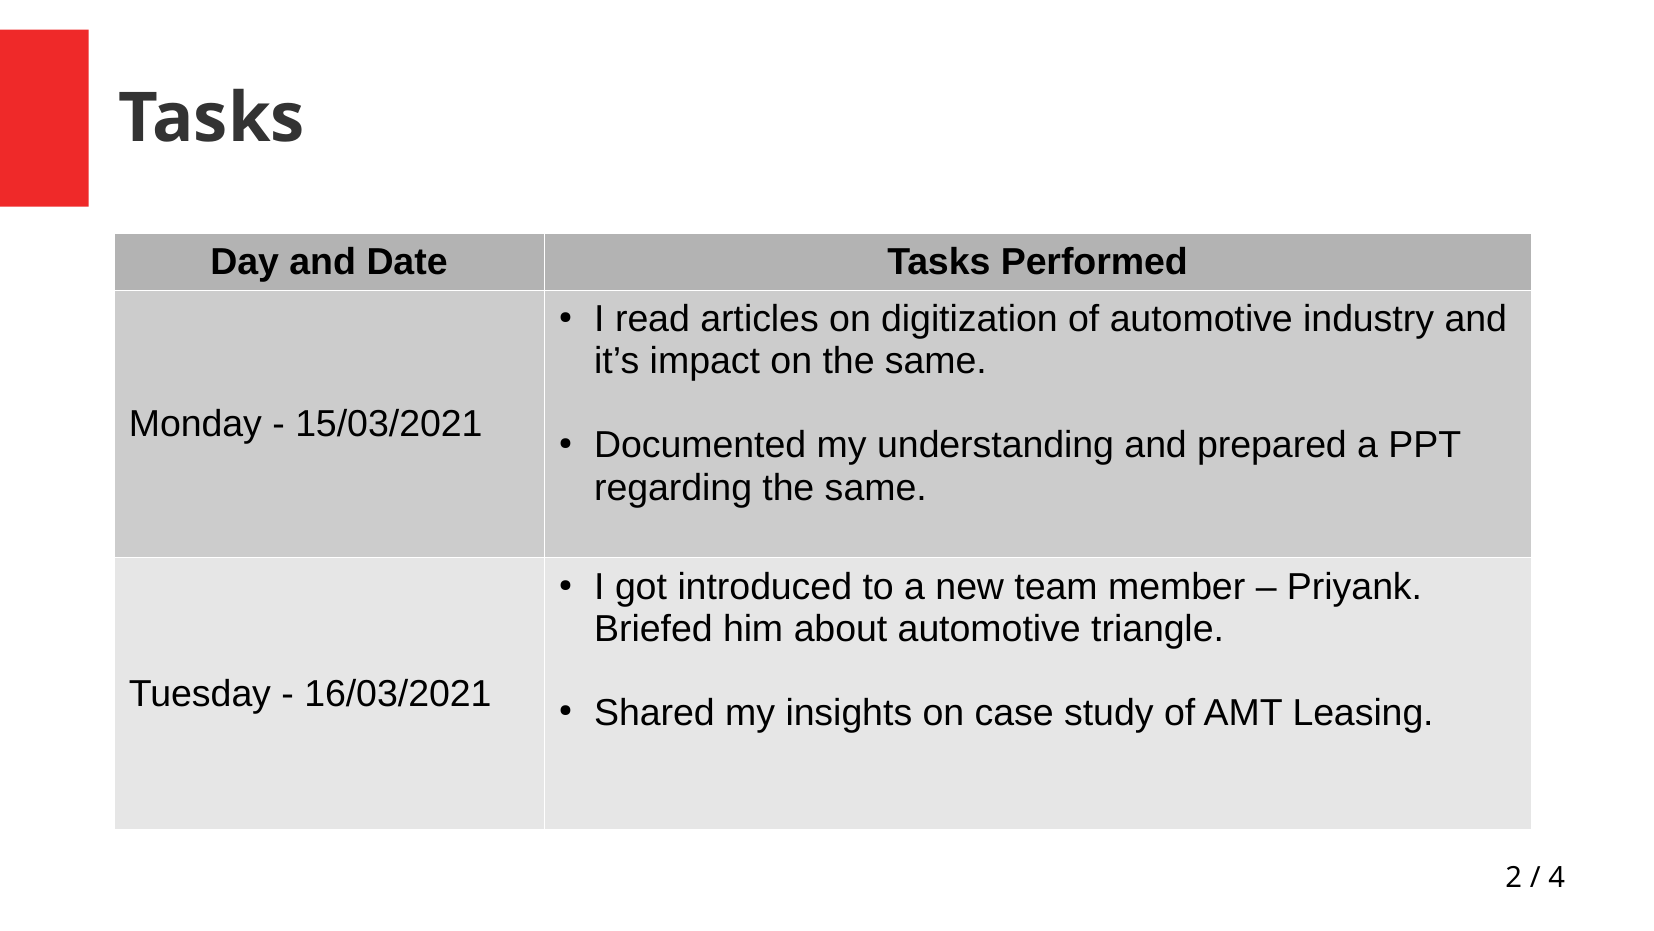

# Tasks
| Day and Date | Tasks Performed |
| --- | --- |
| Monday - 15/03/2021 | I read articles on digitization of automotive industry and it’s impact on the same. Documented my understanding and prepared a PPT regarding the same. |
| Tuesday - 16/03/2021 | I got introduced to a new team member – Priyank. Briefed him about automotive triangle. Shared my insights on case study of AMT Leasing. |
2